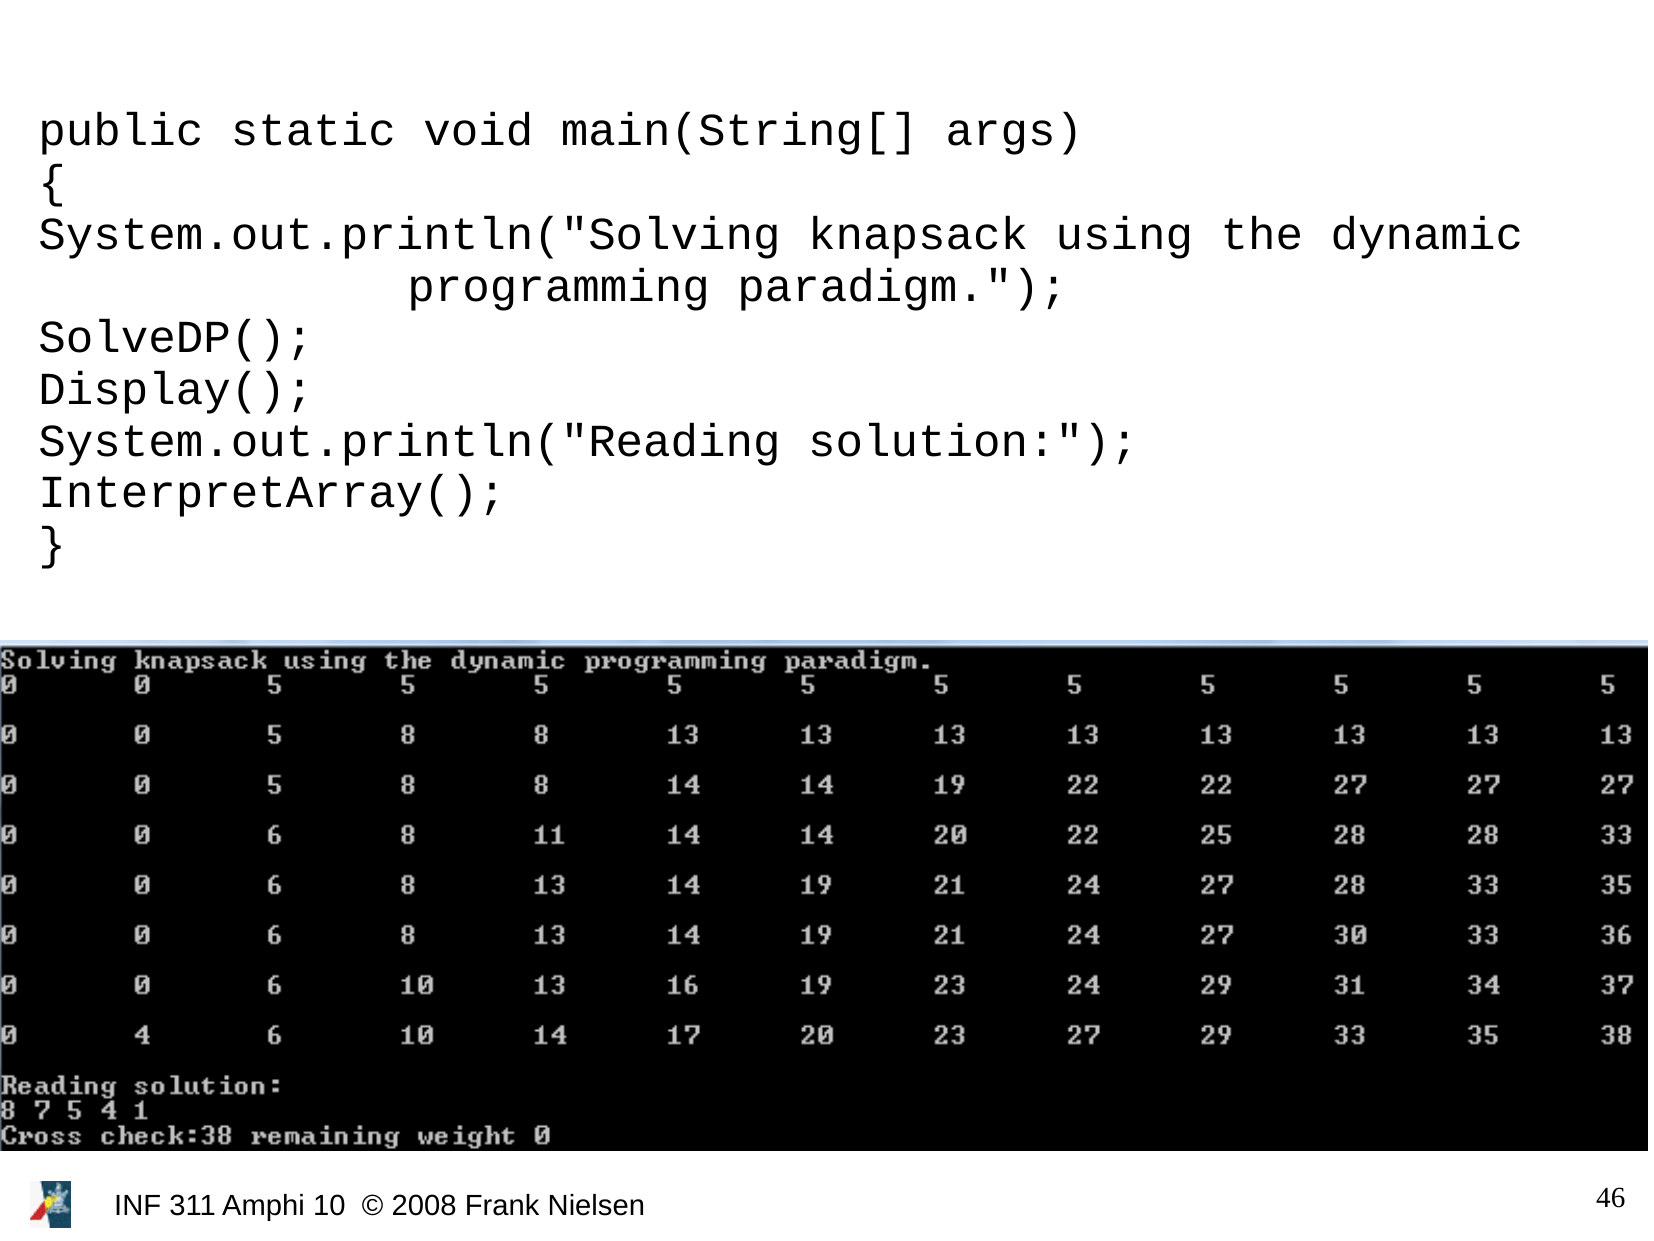

public static void main(String[] args)
{
System.out.println("Solving knapsack using the dynamic
					programming paradigm.");
SolveDP();
Display();
System.out.println("Reading solution:");
InterpretArray();
}